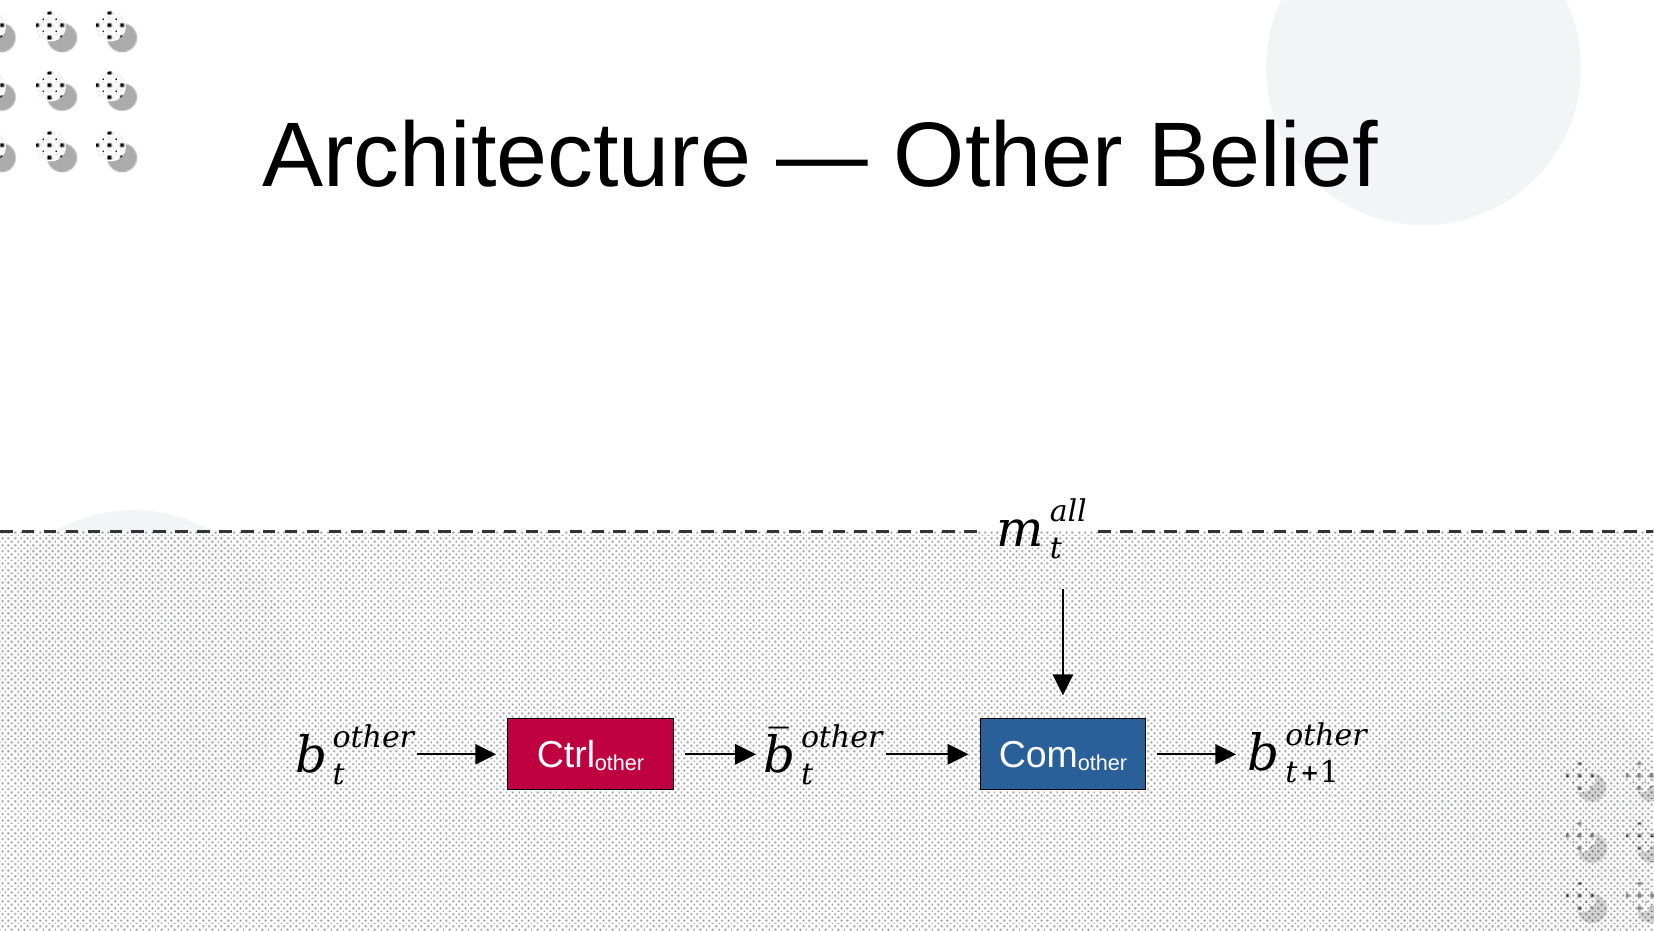

# Architecture — Other Belief
Ctrlother
Comother